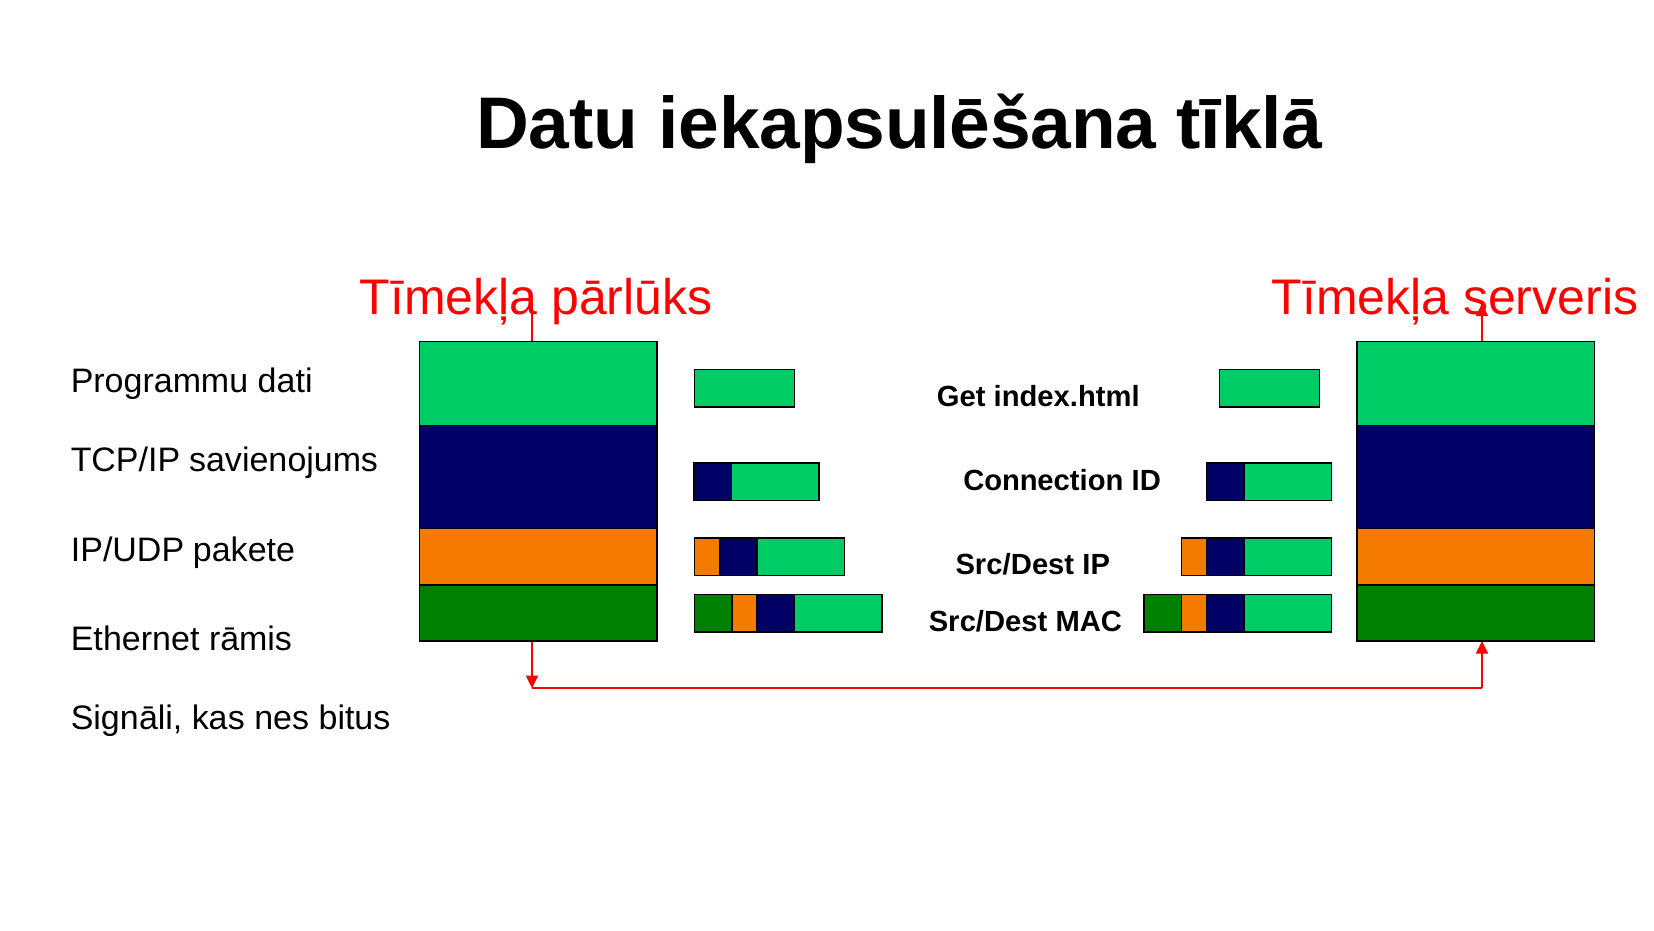

# Datu iekapsulēšana tīklā
Tīmekļa pārlūks
Tīmekļa serveris
Get index.html
Programmu dati
TCP/IP savienojums
IP/UDP pakete
Ethernet rāmis
Signāli, kas nes bitus
Connection ID
 Src/Dest IP
Src/Dest MAC